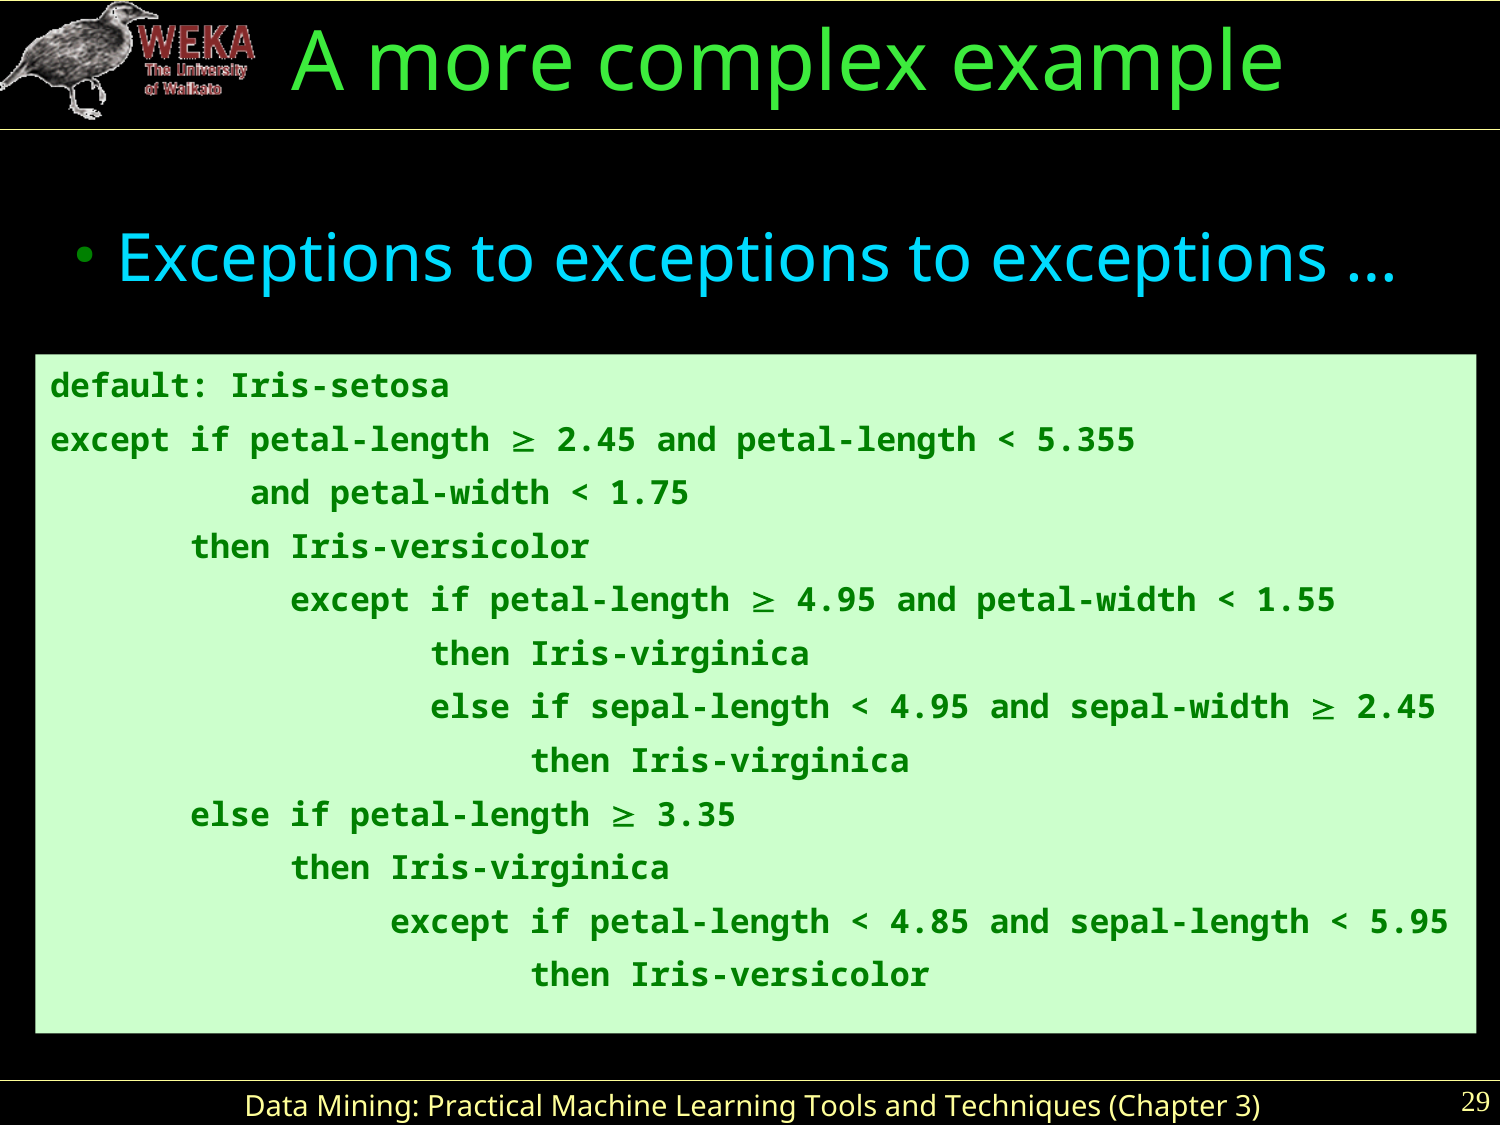

# A more complex example
Exceptions to exceptions to exceptions …
default: Iris-setosa
except if petal-length  2.45 and petal-length < 5.355
 and petal-width < 1.75
 then Iris-versicolor
 except if petal-length  4.95 and petal-width < 1.55
 then Iris-virginica
 else if sepal-length < 4.95 and sepal-width  2.45
 then Iris-virginica
 else if petal-length  3.35
 then Iris-virginica
 except if petal-length < 4.85 and sepal-length < 5.95
 then Iris-versicolor
Data Mining: Practical Machine Learning Tools and Techniques (Chapter 3)
29